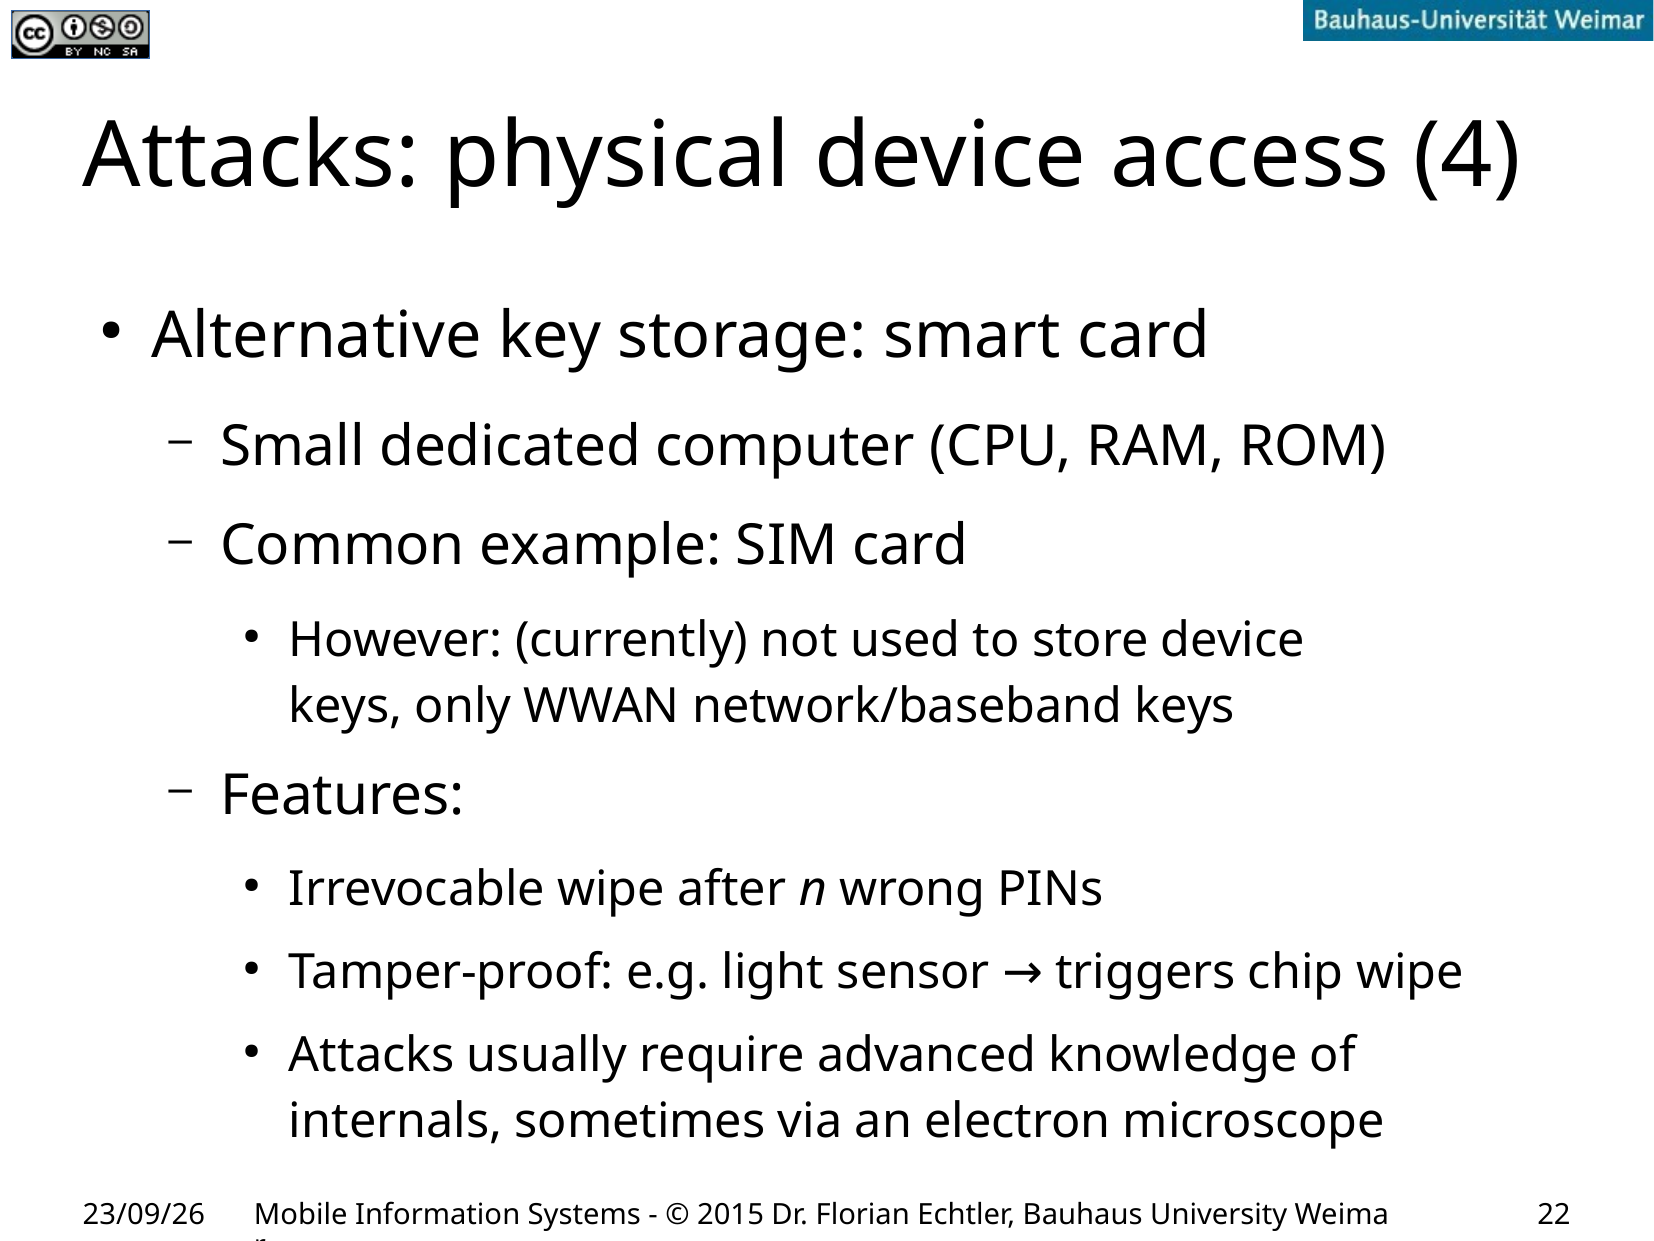

# Attacks: physical device access (4)
Alternative key storage: smart card
Small dedicated computer (CPU, RAM, ROM)
Common example: SIM card
However: (currently) not used to store device keys, only WWAN network/baseband keys
Features:
Irrevocable wipe after n wrong PINs
Tamper-proof: e.g. light sensor → triggers chip wipe
Attacks usually require advanced knowledge of internals, sometimes via an electron microscope
Mobile Information Systems - © 2015 Dr. Florian Echtler, Bauhaus University Weimar
22